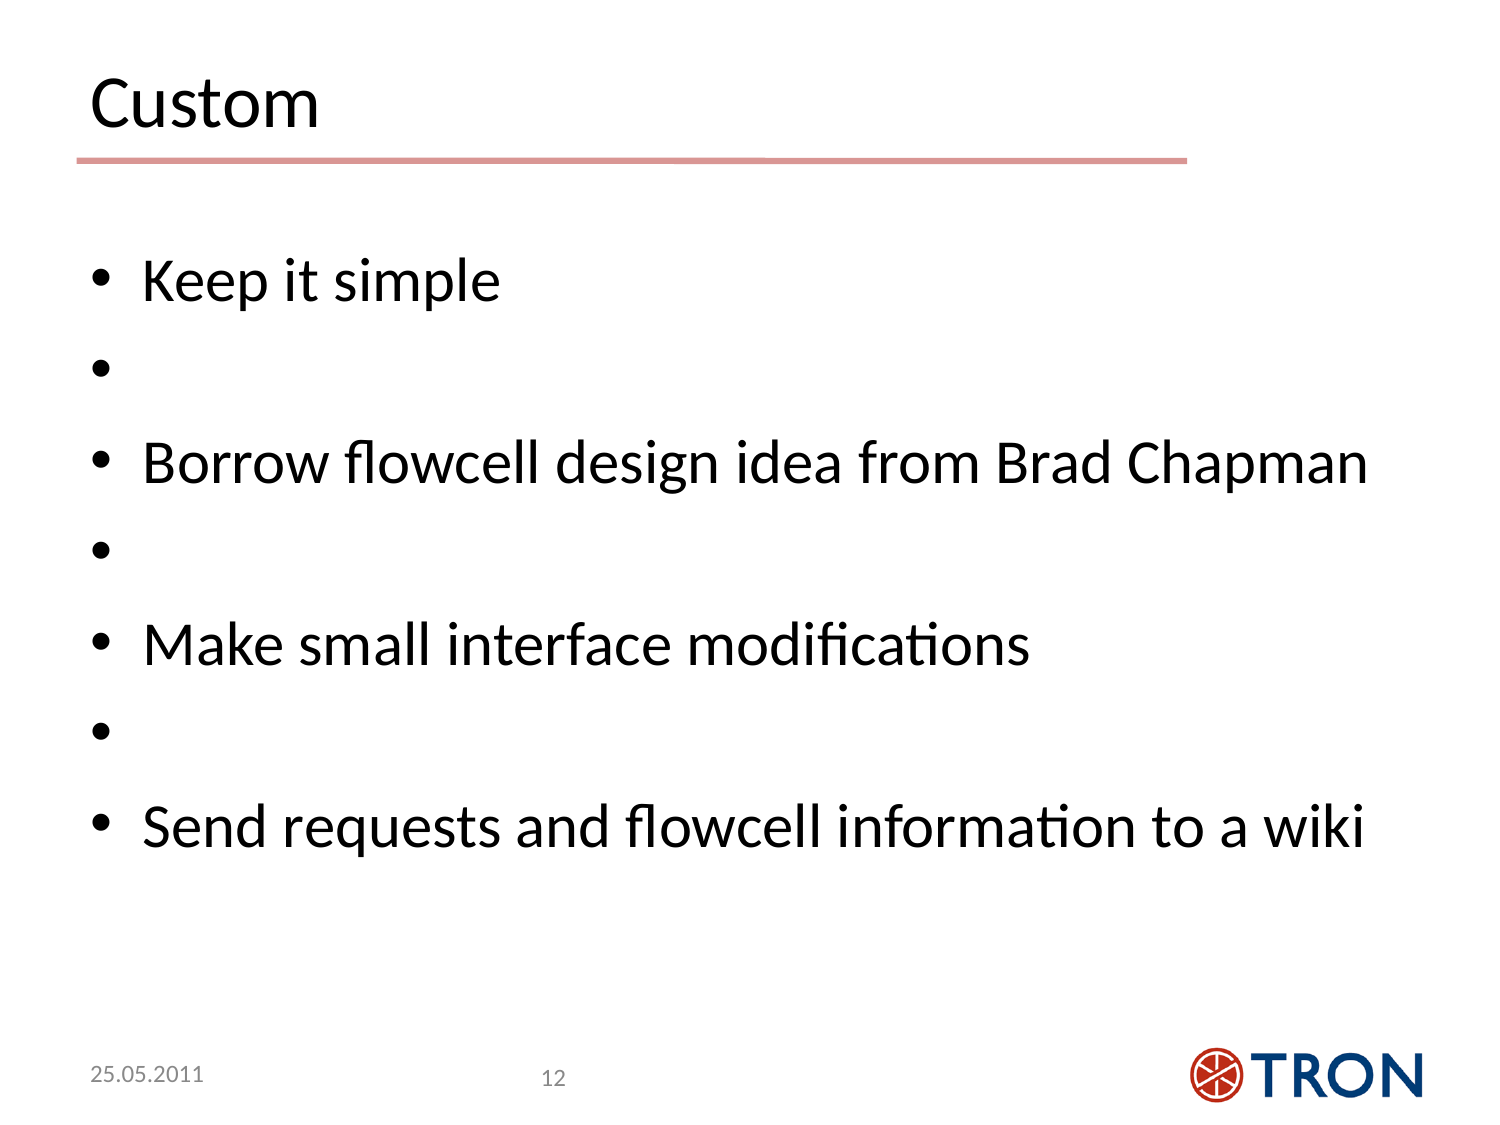

# Custom
Keep it simple
Borrow flowcell design idea from Brad Chapman
Make small interface modifications
Send requests and flowcell information to a wiki
25.05.2011